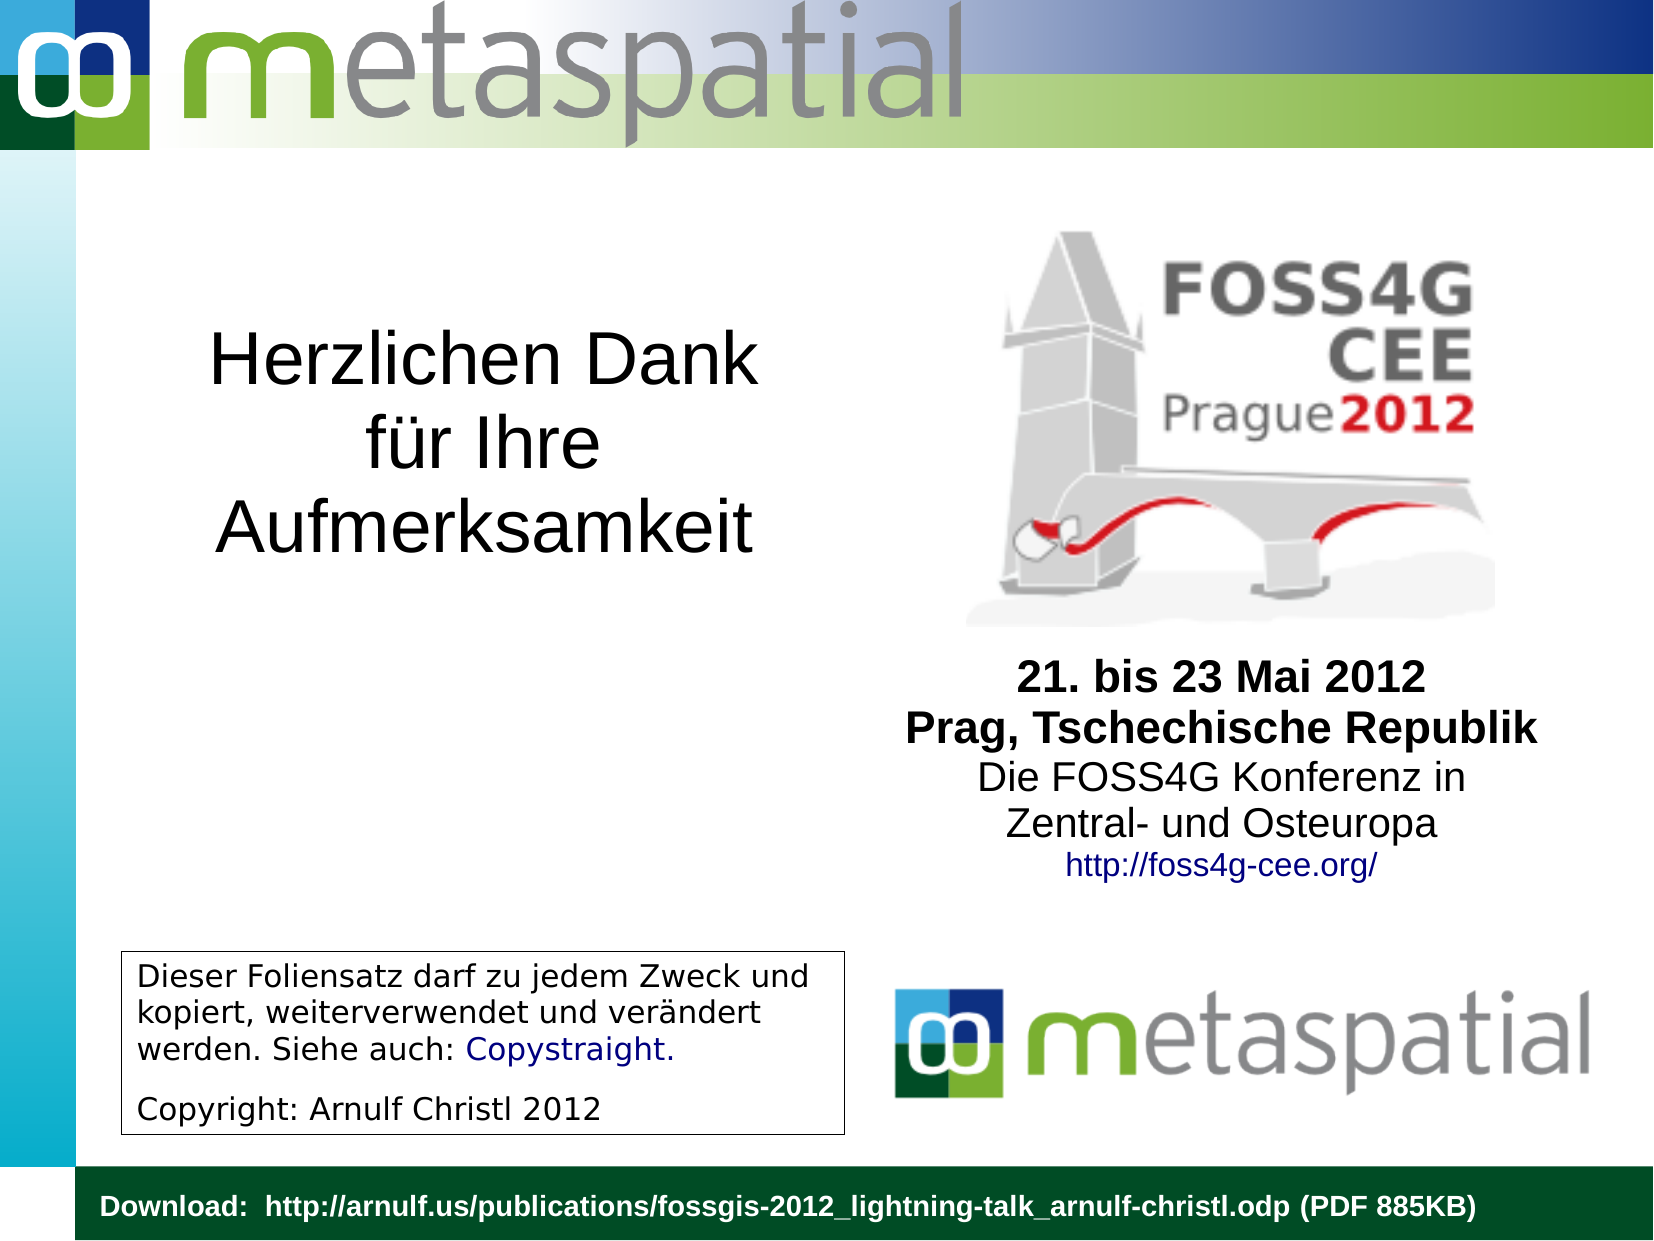

# Herzlichen Dank für Ihre Aufmerksamkeit
21. bis 23 Mai 2012
Prag, Tschechische Republik
Die FOSS4G Konferenz in
Zentral- und Osteuropa
http://foss4g-cee.org/
Dieser Foliensatz darf zu jedem Zweck und kopiert, weiterverwendet und verändert werden. Siehe auch: Copystraight.
Copyright: Arnulf Christl 2012
Download: http://arnulf.us/publications/fossgis-2012_lightning-talk_arnulf-christl.odp (PDF 885KB)